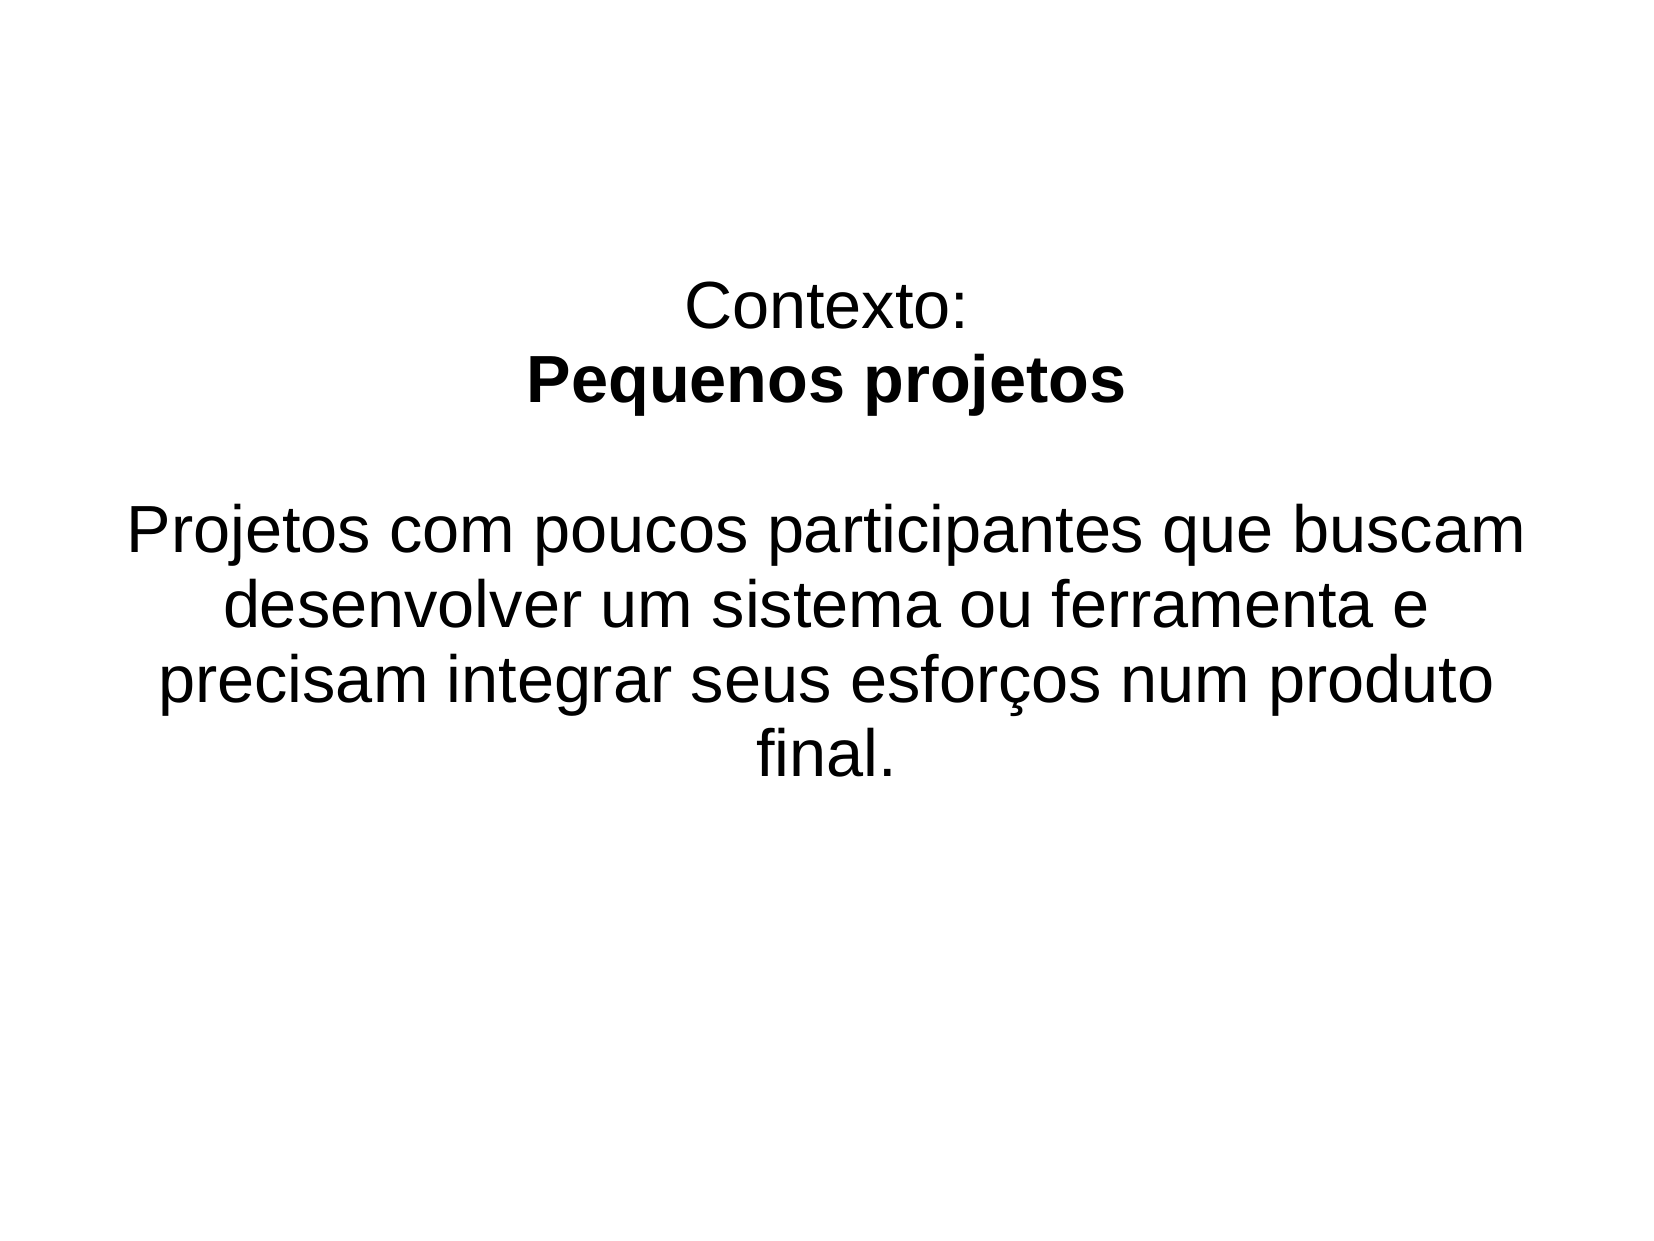

# Contexto:
Pequenos projetos
Projetos com poucos participantes que buscam desenvolver um sistema ou ferramenta e precisam integrar seus esforços num produto final.